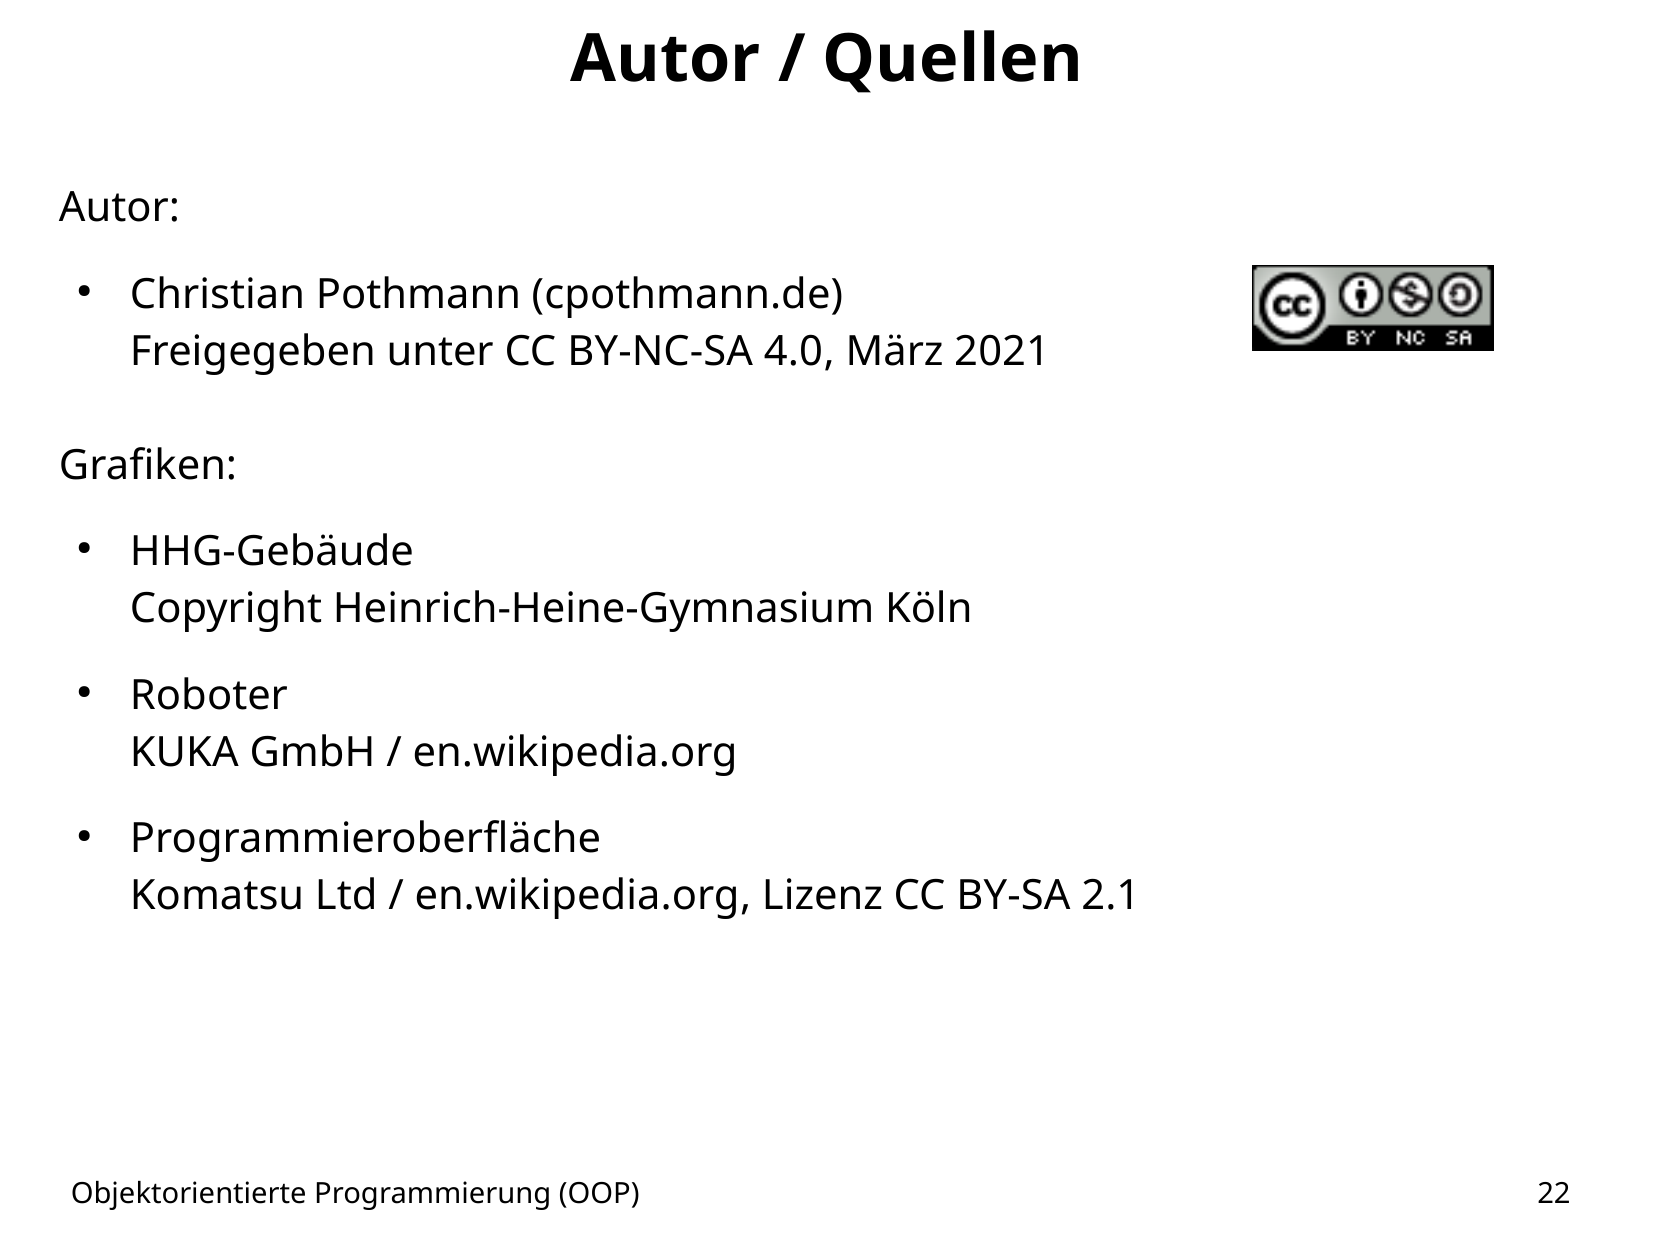

# Autor / Quellen
Autor:
Christian Pothmann (cpothmann.de)
Freigegeben unter CC BY-NC-SA 4.0, März 2021
Grafiken:
HHG-Gebäude
Copyright Heinrich-Heine-Gymnasium Köln
Roboter
KUKA GmbH / en.wikipedia.org
Programmieroberfläche
Komatsu Ltd / en.wikipedia.org, Lizenz CC BY-SA 2.1
Objektorientierte Programmierung (OOP)
22